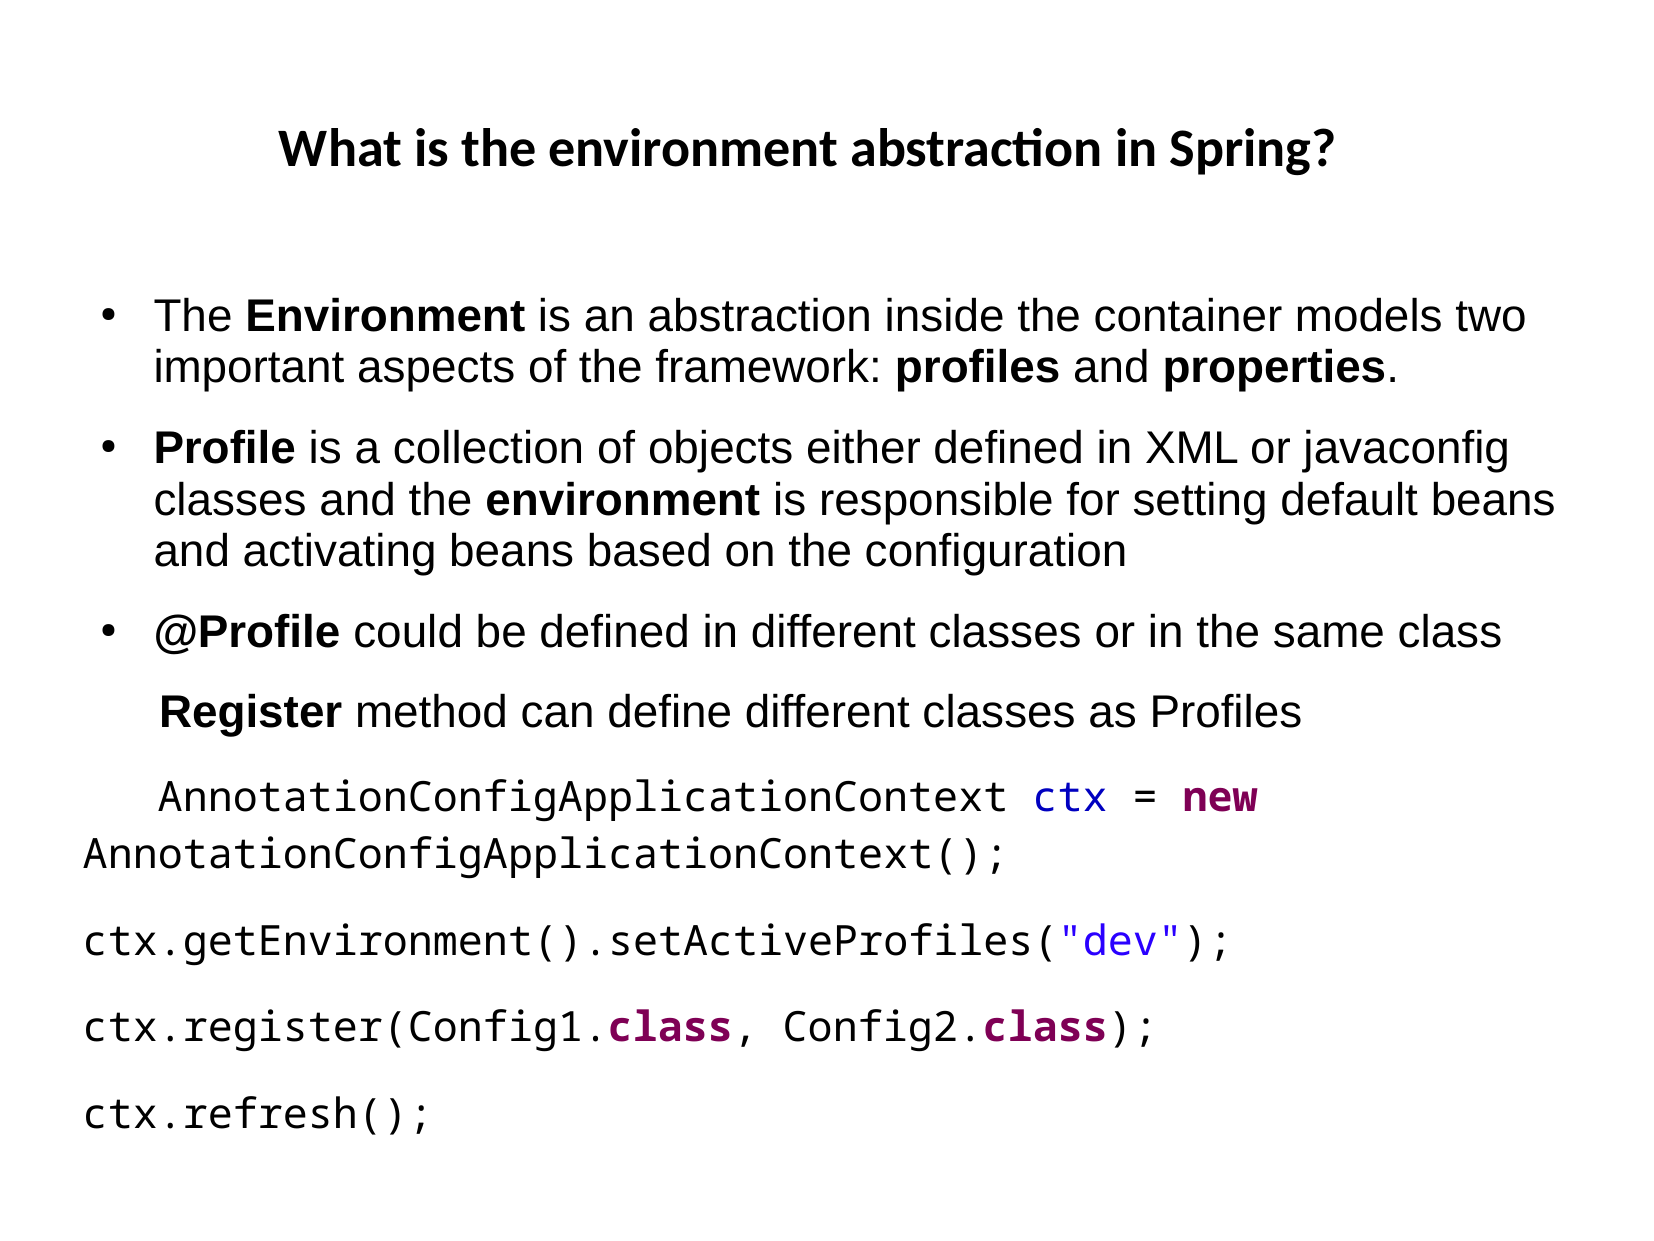

# What is the environment abstraction in Spring?
The Environment is an abstraction inside the container models two important aspects of the framework: profiles and properties.
Profile is a collection of objects either defined in XML or javaconfig classes and the environment is responsible for setting default beans and activating beans based on the configuration
@Profile could be defined in different classes or in the same class
 Register method can define different classes as Profiles
 AnnotationConfigApplicationContext ctx = new AnnotationConfigApplicationContext();
ctx.getEnvironment().setActiveProfiles("dev");
ctx.register(Config1.class, Config2.class);
ctx.refresh();